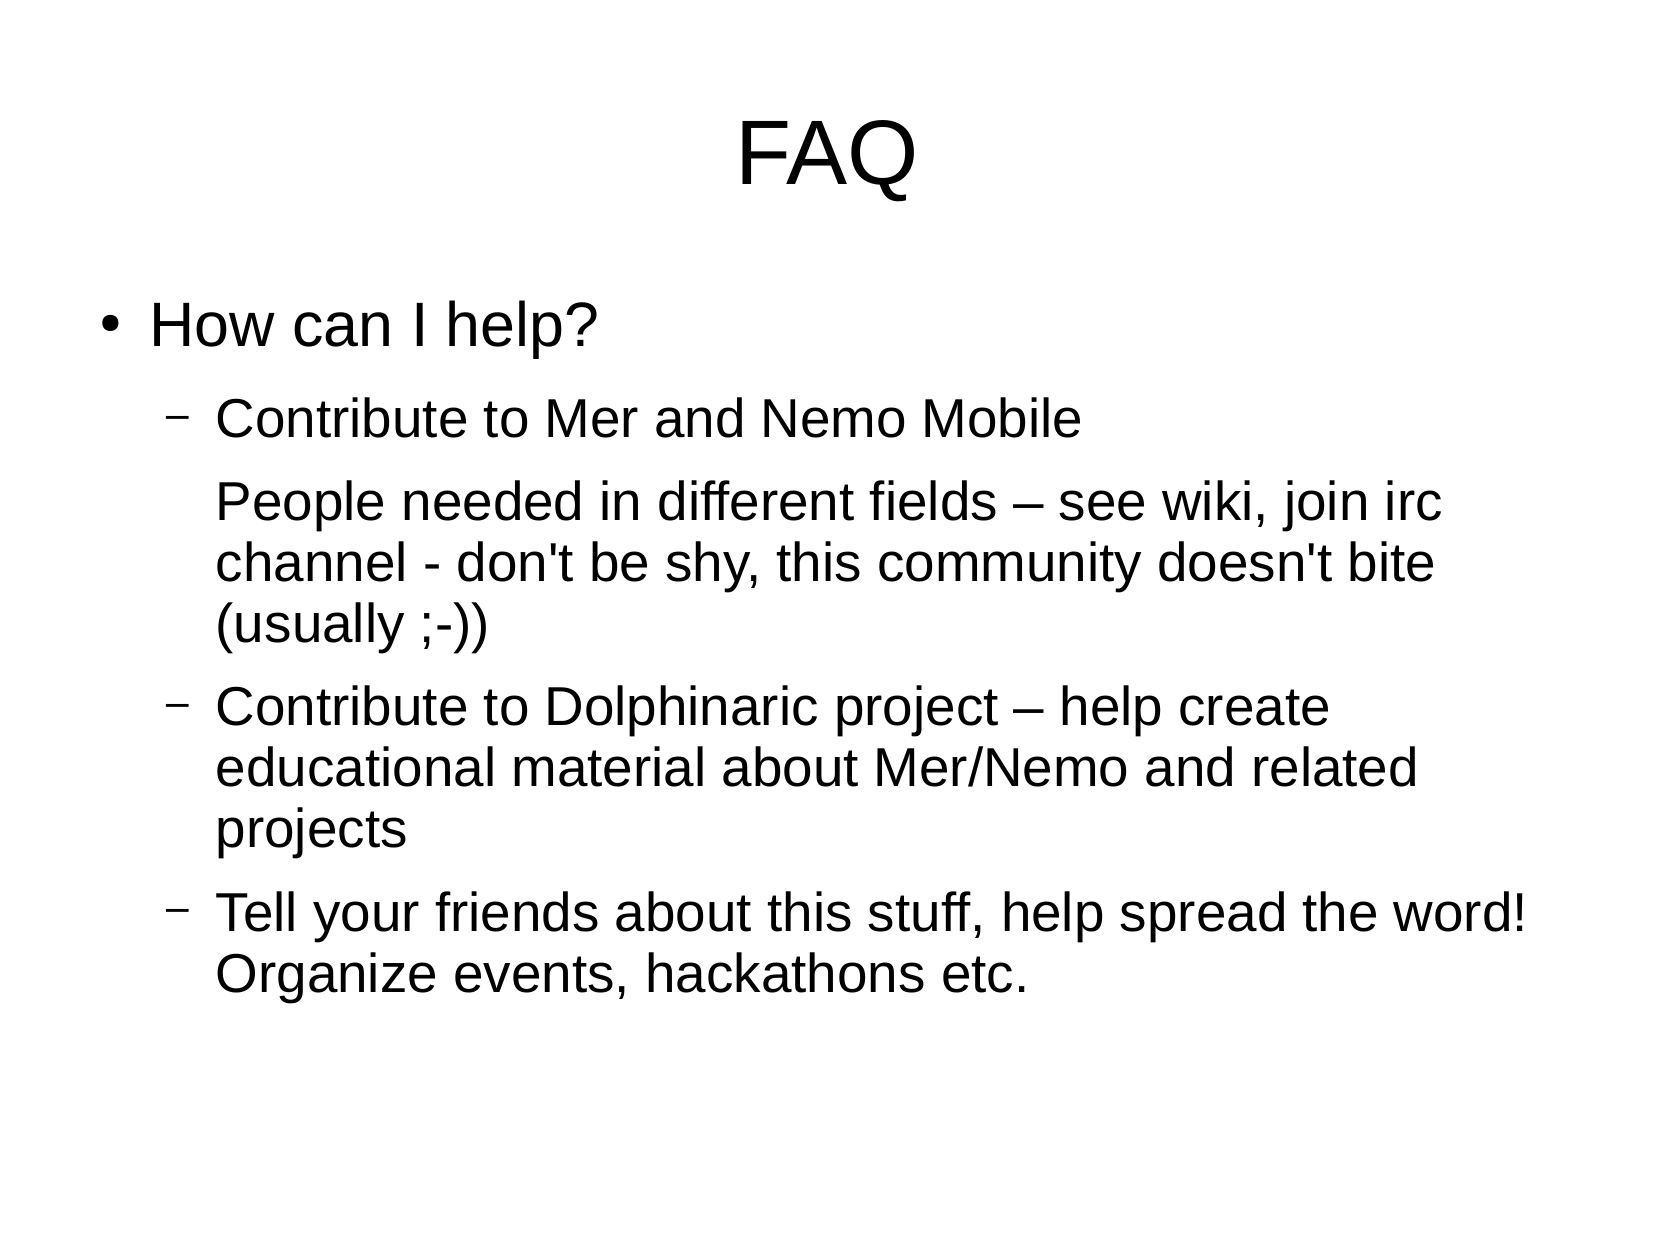

# FAQ
How can I help?
Contribute to Mer and Nemo Mobile
People needed in different fields – see wiki, join irc channel - don't be shy, this community doesn't bite (usually ;-))
Contribute to Dolphinaric project – help create educational material about Mer/Nemo and related projects
Tell your friends about this stuff, help spread the word! Organize events, hackathons etc.